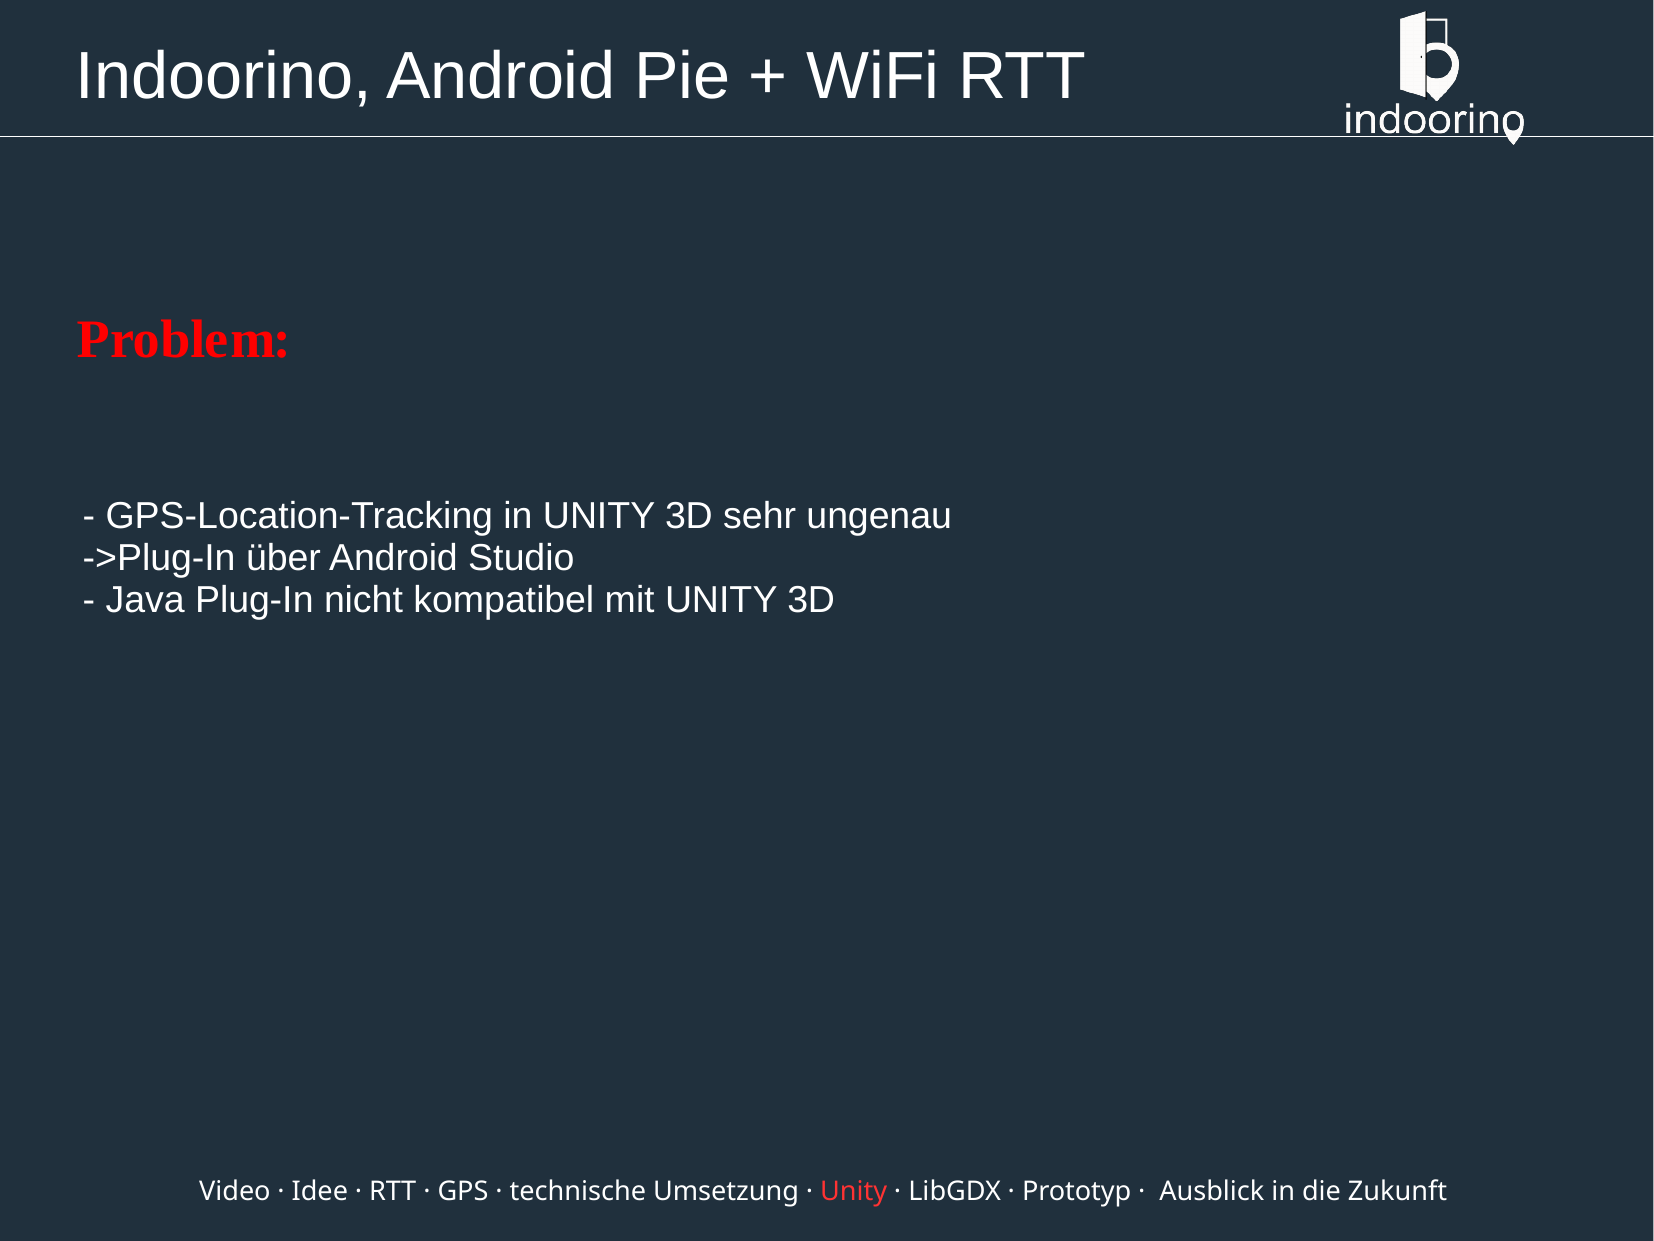

Indoorino, Android Pie + WiFi RTT
- GPS-Location-Tracking in UNITY 3D sehr ungenau
->Plug-In über Android Studio
- Java Plug-In nicht kompatibel mit UNITY 3D
Video · Idee · RTT · GPS · technische Umsetzung · Unity · LibGDX · Prototyp · Ausblick in die Zukunft